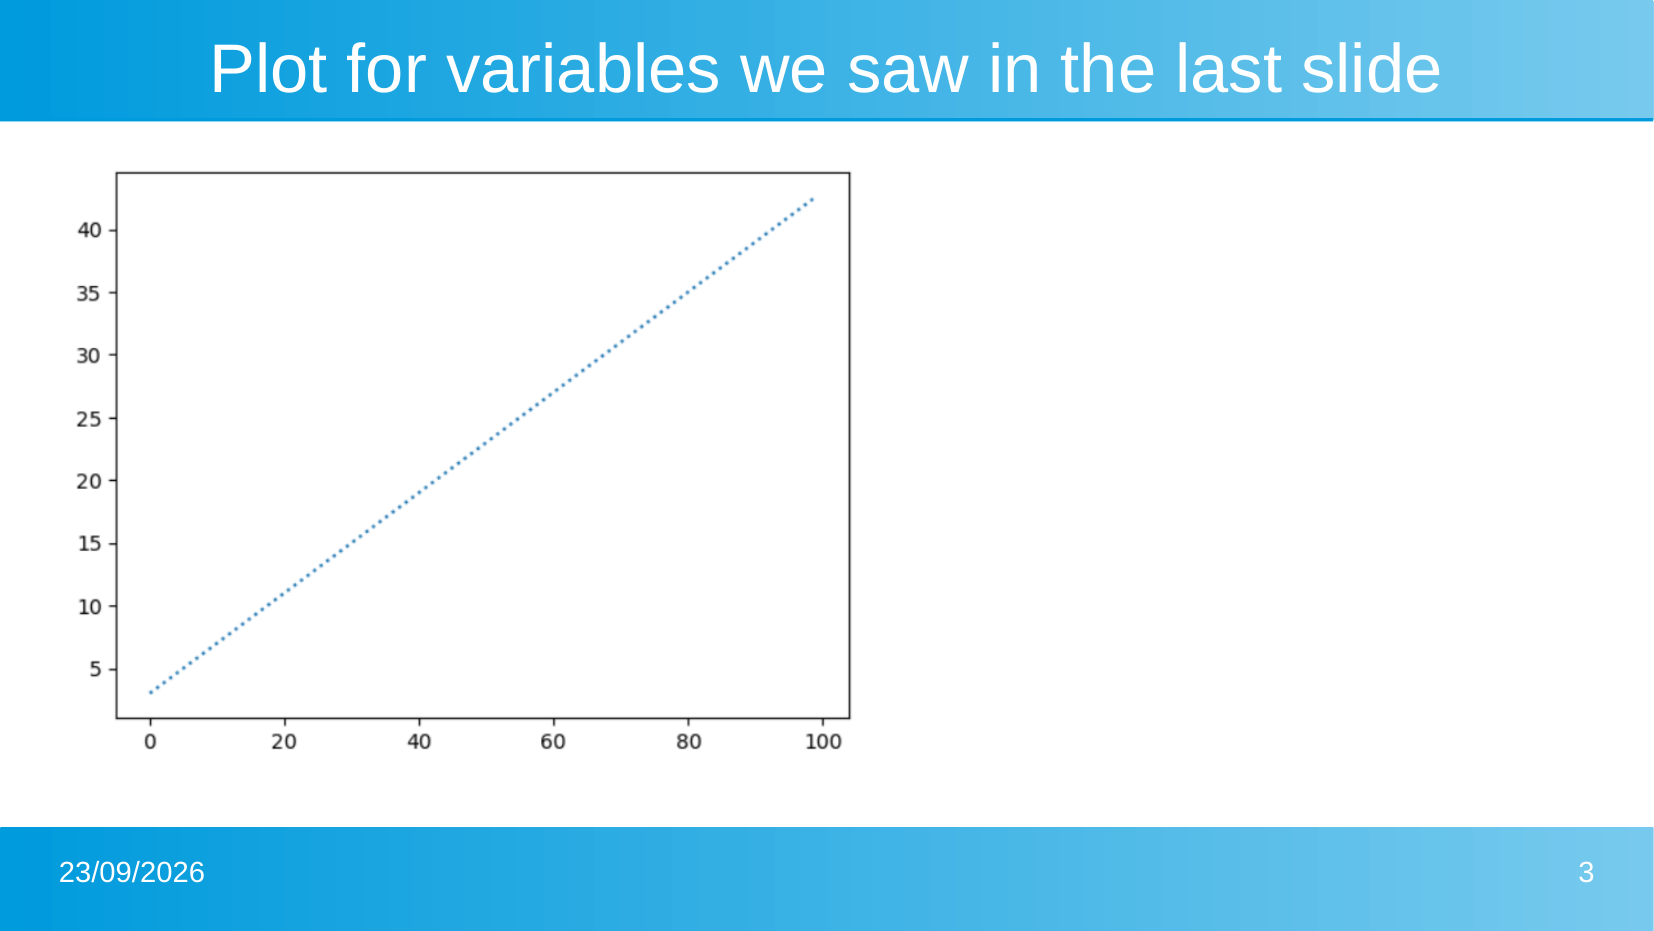

# Plot for variables we saw in the last slide
3